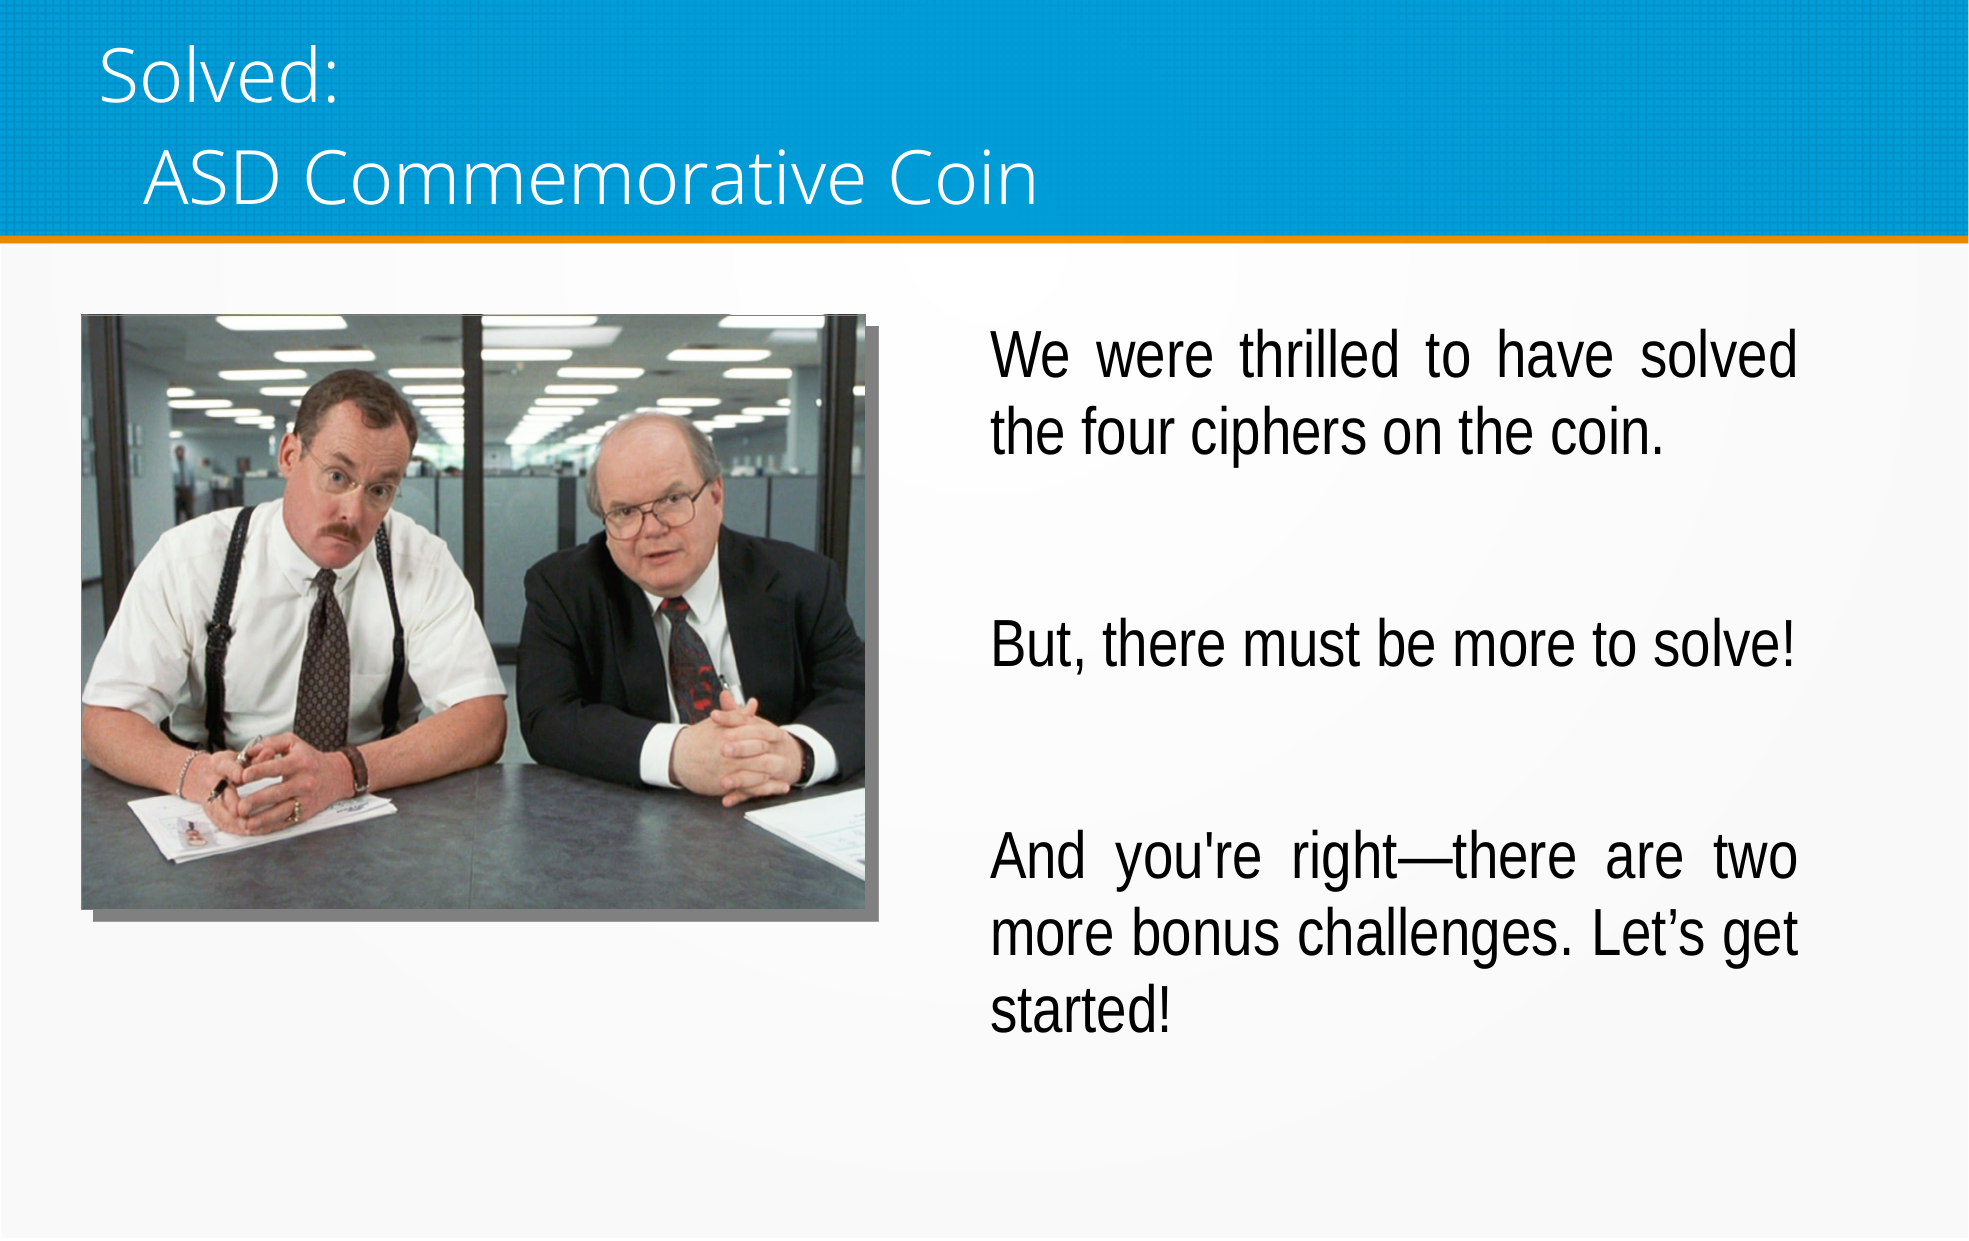

# Solved: ASD Commemorative Coin
We were thrilled to have solved the four ciphers on the coin.
But, there must be more to solve!
And you're right—there are two more bonus challenges. Let’s get started!